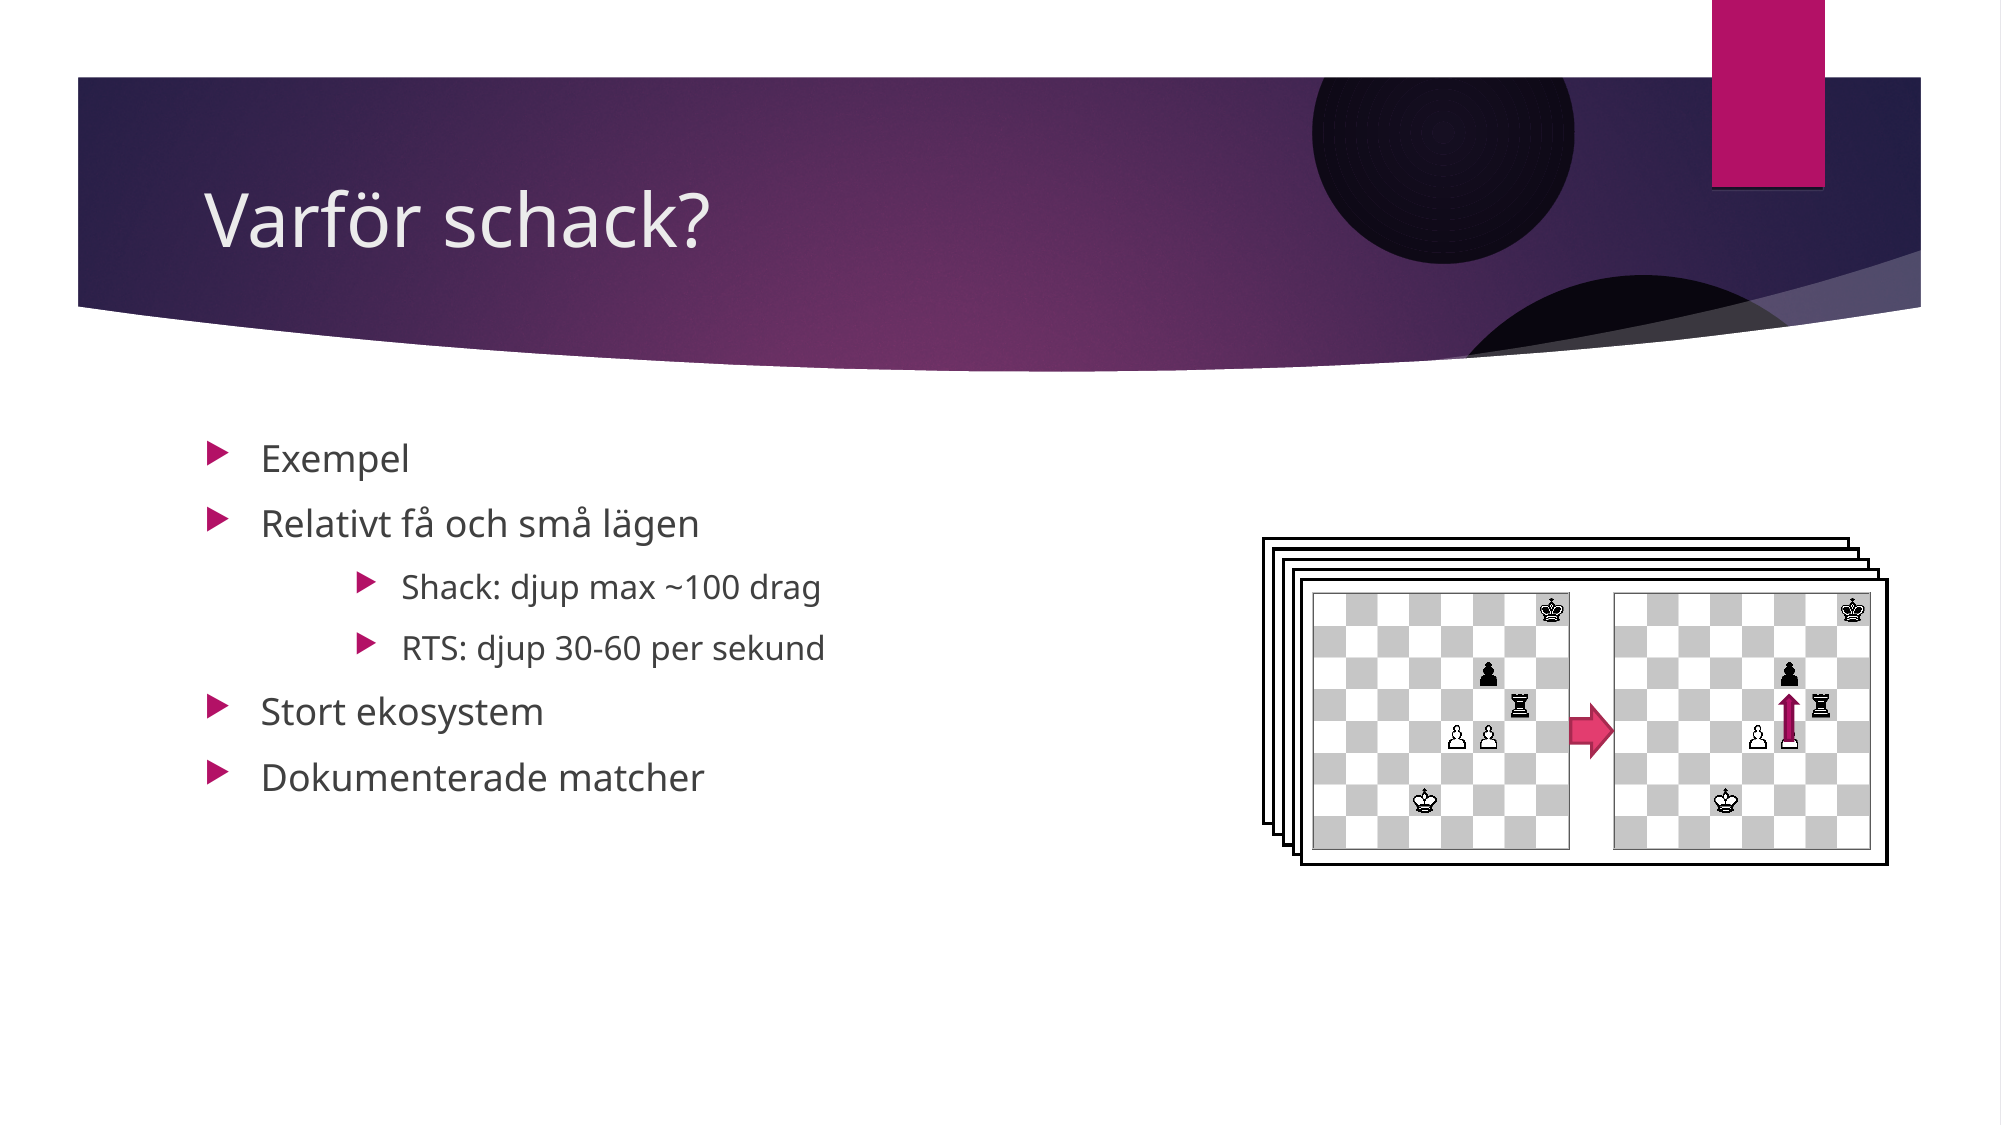

# Varför schack?
Exempel
Relativt få och små lägen
Shack: djup max ~100 drag
RTS: djup 30-60 per sekund
Stort ekosystem
Dokumenterade matcher